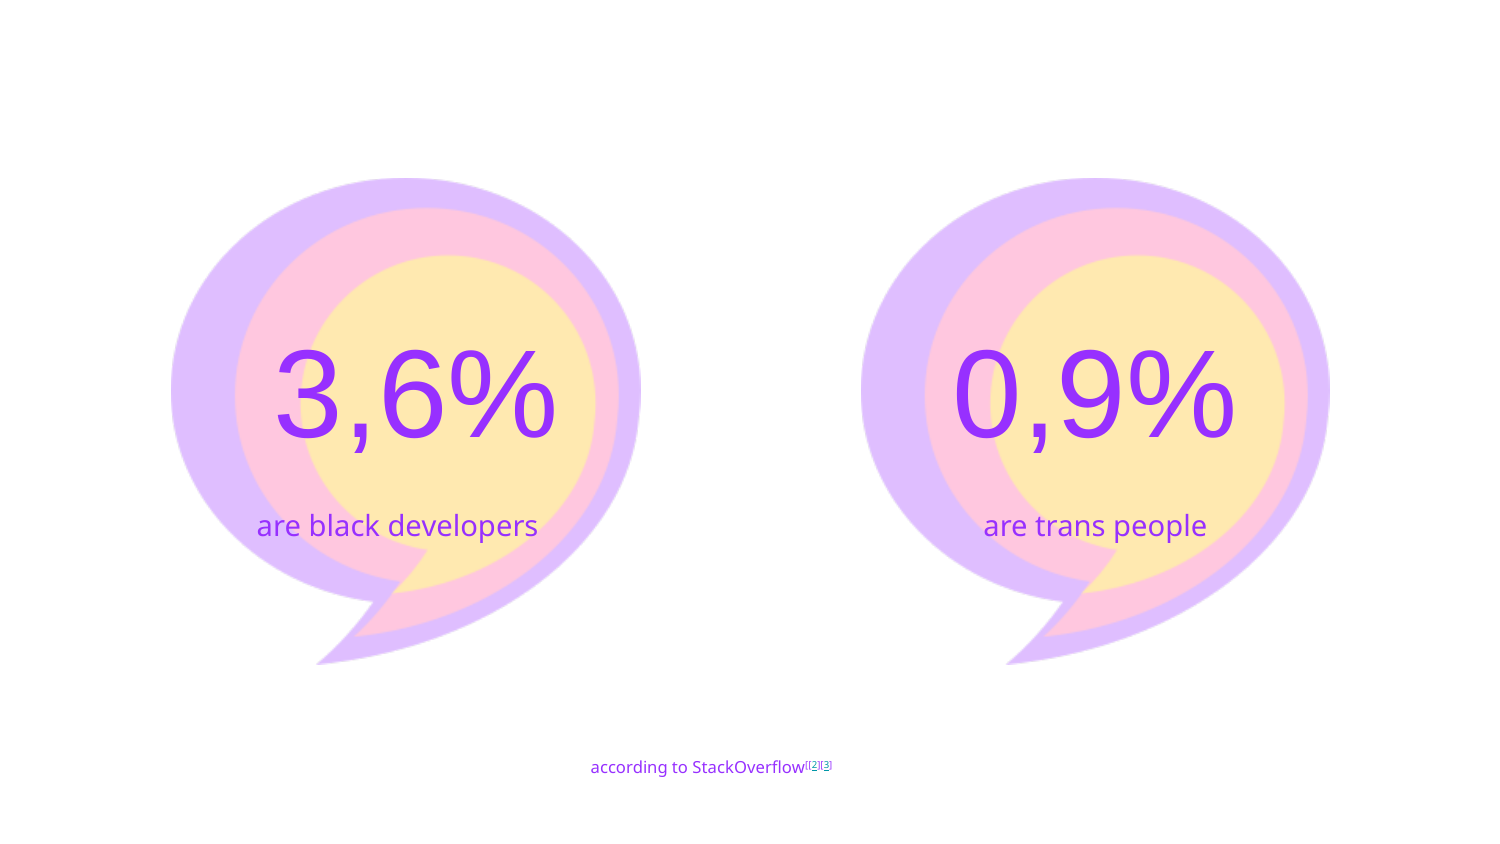

# 3,6%
0,9%
are black developers
are trans people
according to StackOverflow[[2][3]